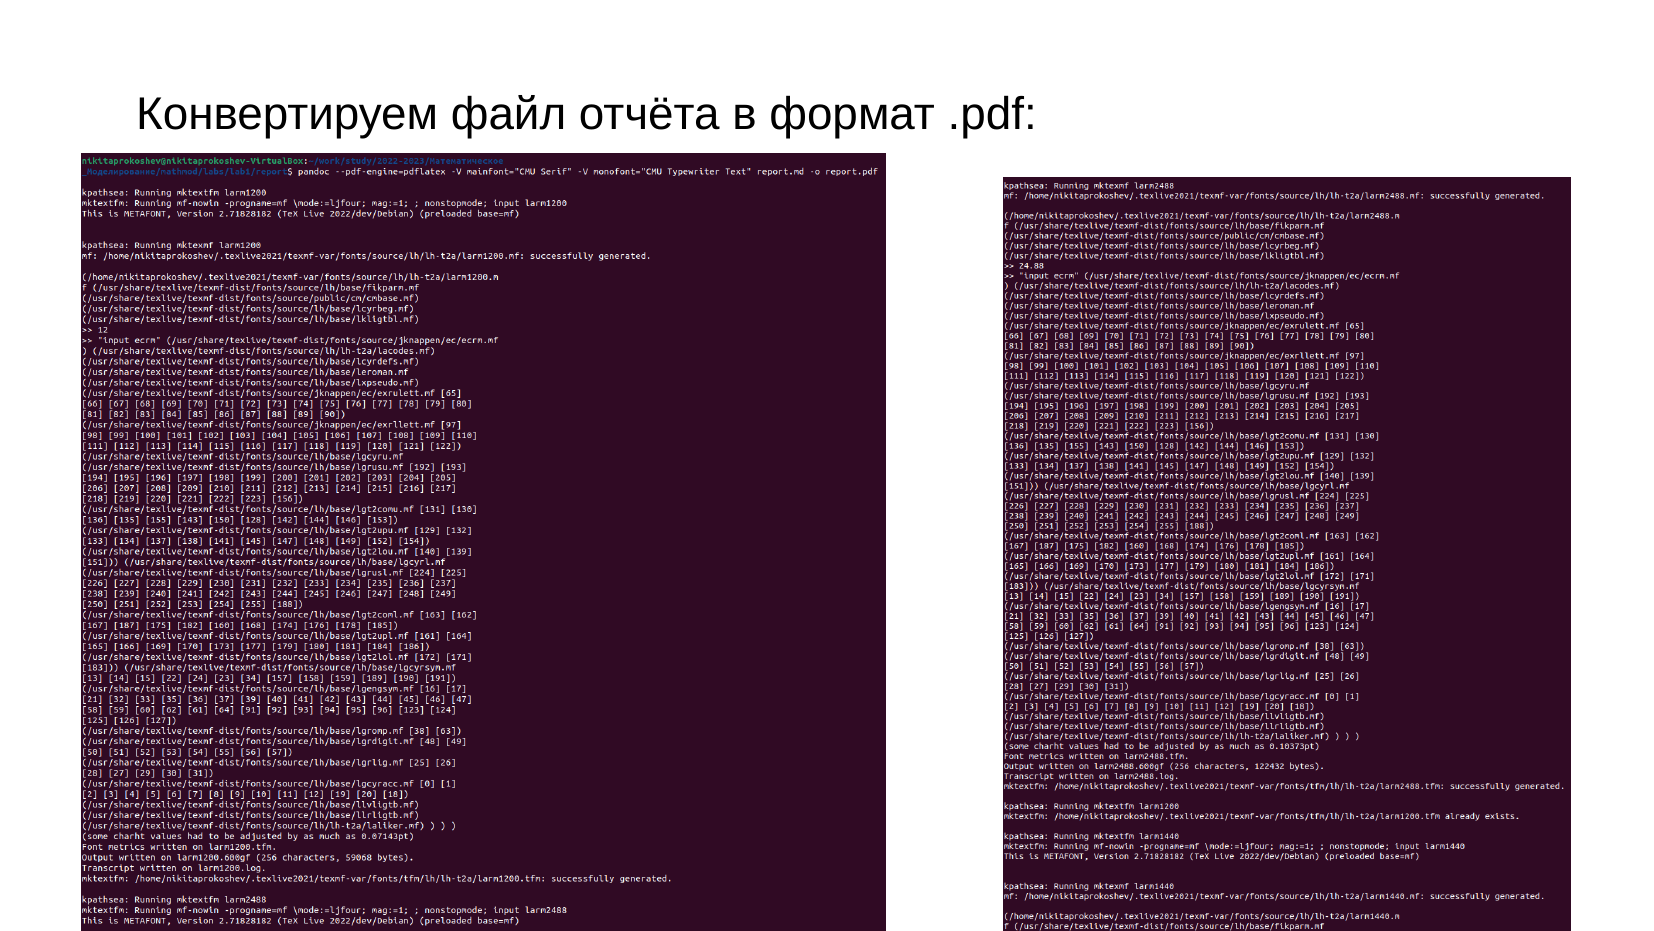

# Конвертируем файл отчёта в формат .pdf: